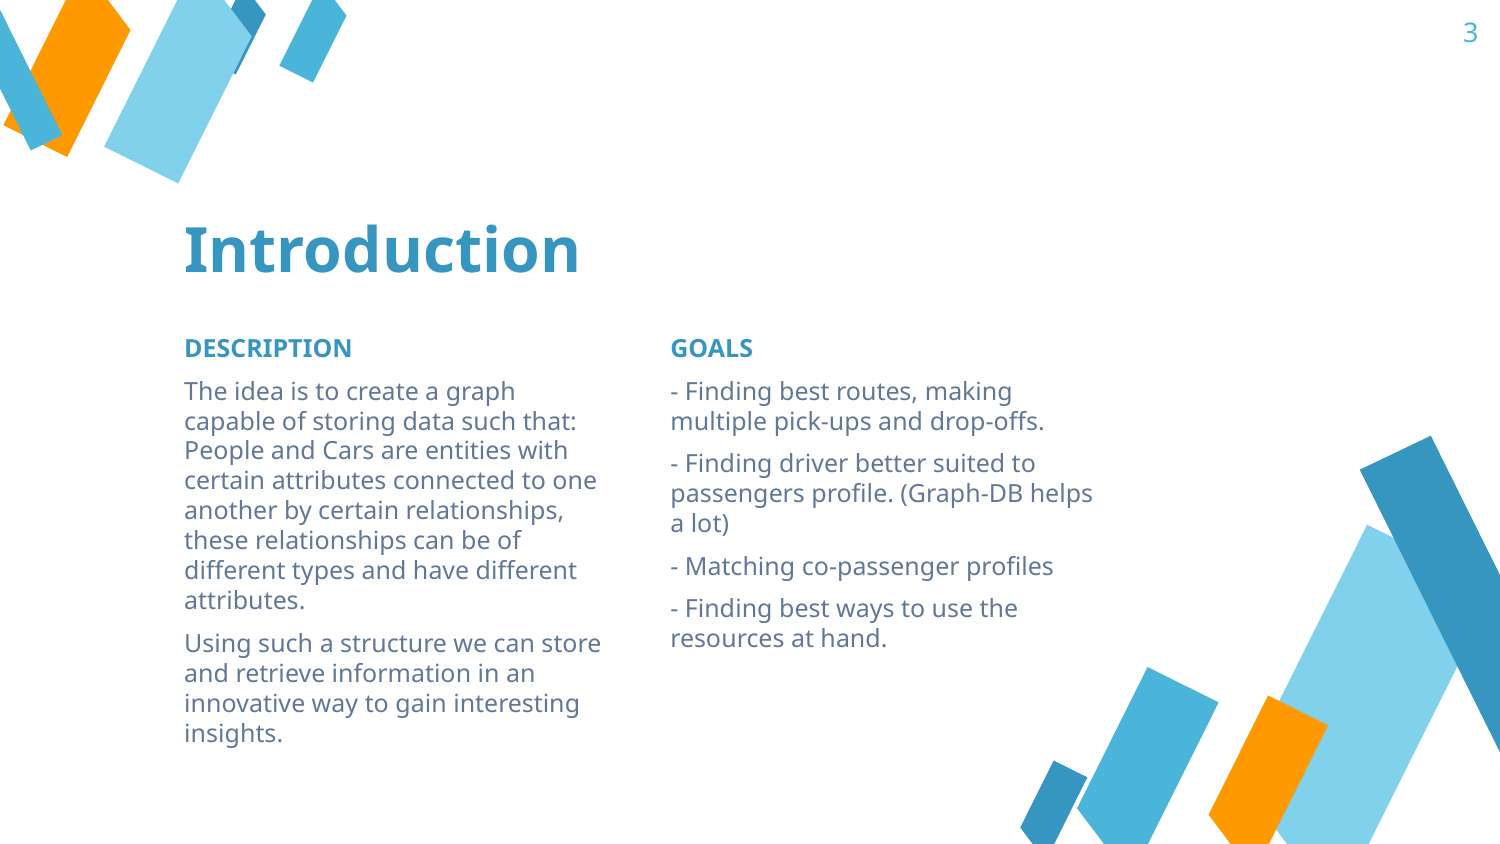

# Introduction
DESCRIPTION
The idea is to create a graph capable of storing data such that: People and Cars are entities with certain attributes connected to one another by certain relationships, these relationships can be of different types and have different attributes.
Using such a structure we can store and retrieve information in an innovative way to gain interesting insights.
GOALS
- Finding best routes, making multiple pick-ups and drop-offs.
- Finding driver better suited to passengers profile. (Graph-DB helps a lot)
- Matching co-passenger profiles
- Finding best ways to use the resources at hand.